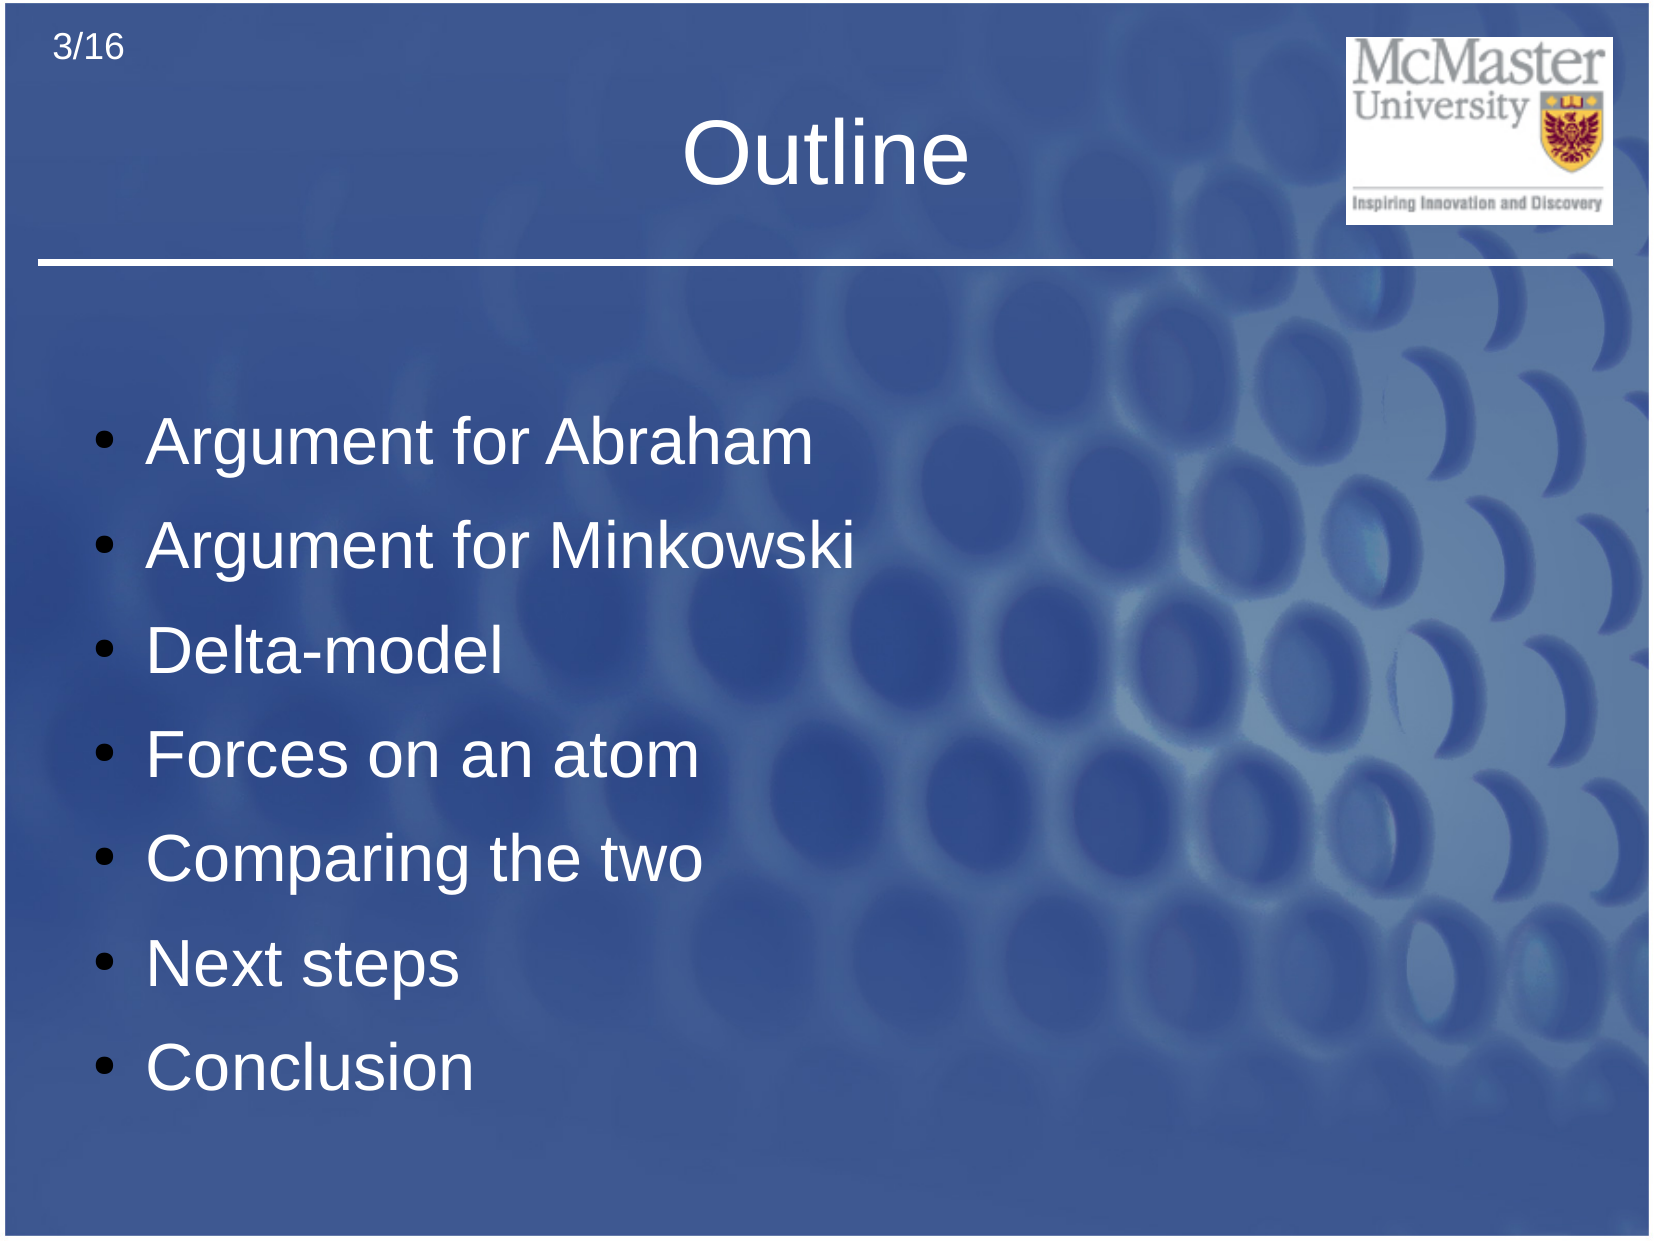

3/16
# Outline
Argument for Abraham
Argument for Minkowski
Delta-model
Forces on an atom
Comparing the two
Next steps
Conclusion